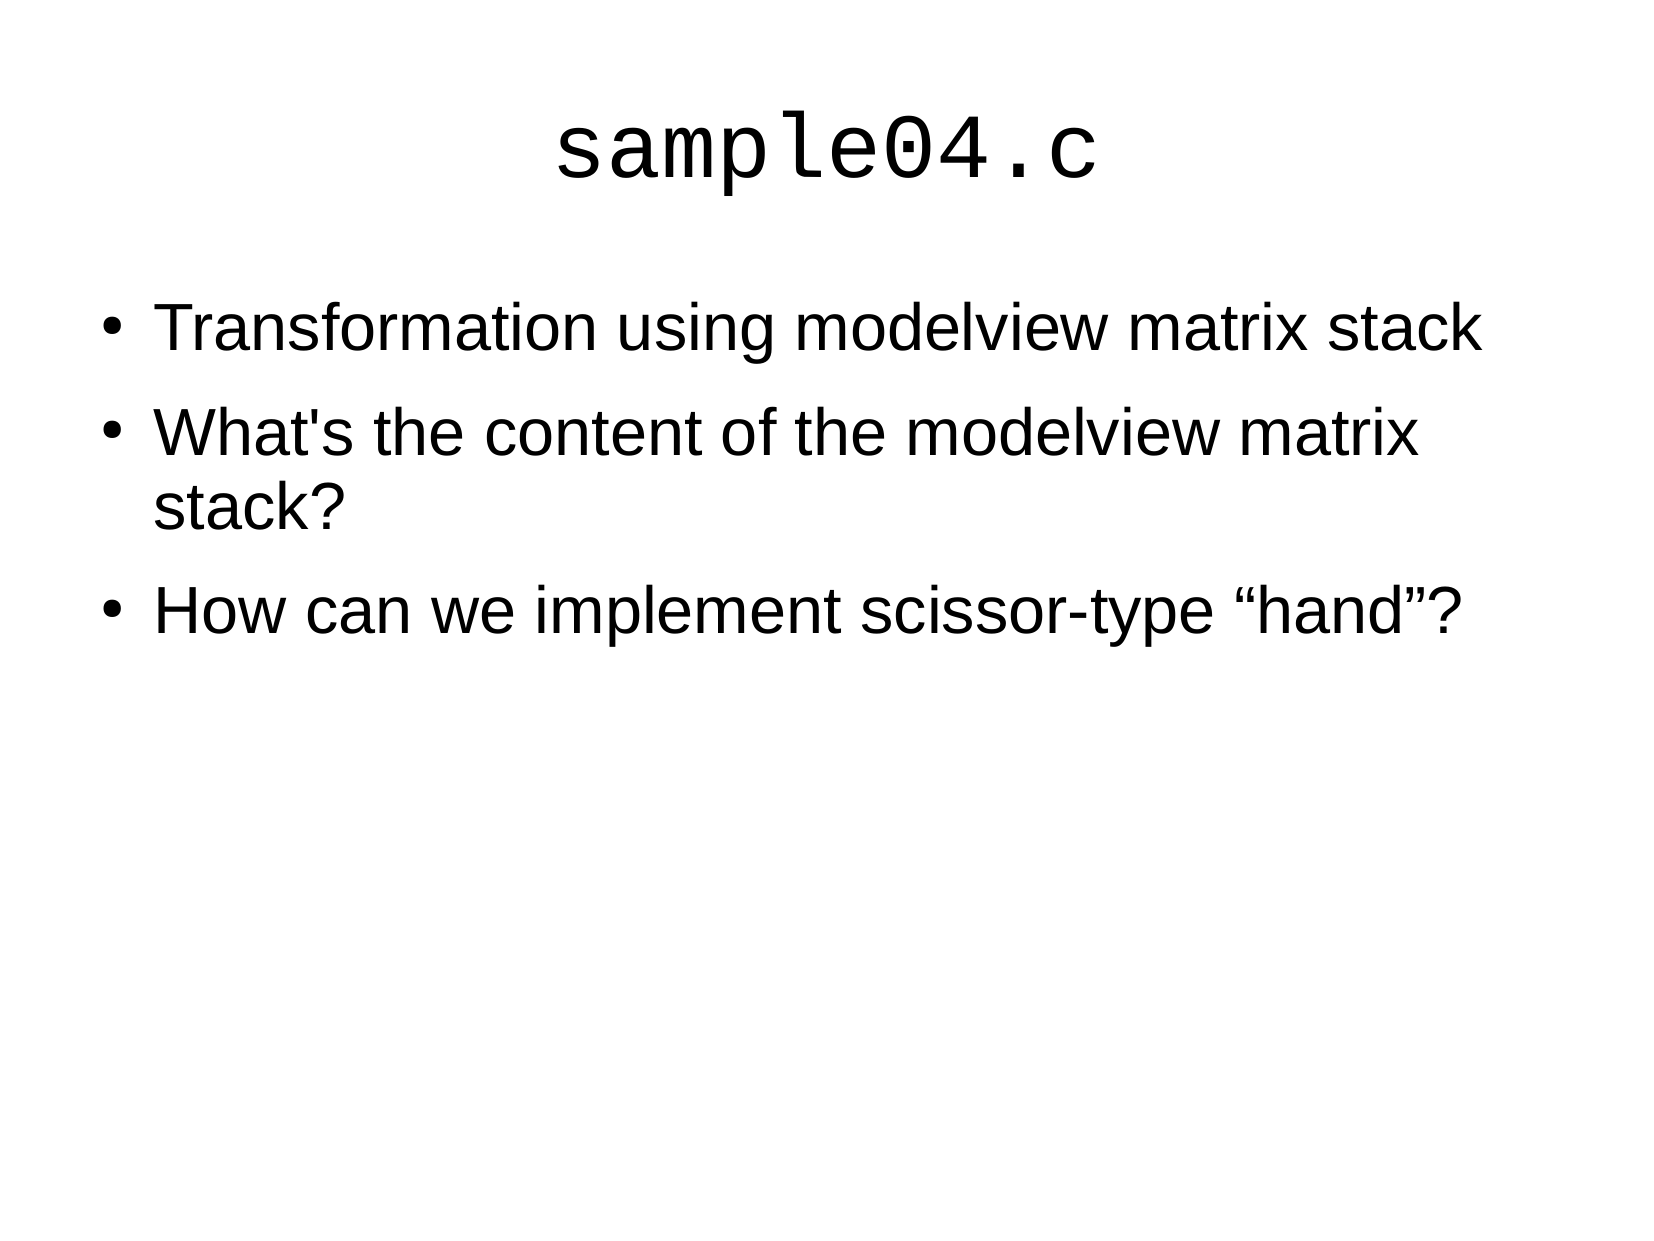

# sample04.c
Transformation using modelview matrix stack
What's the content of the modelview matrix stack?
How can we implement scissor-type “hand”?